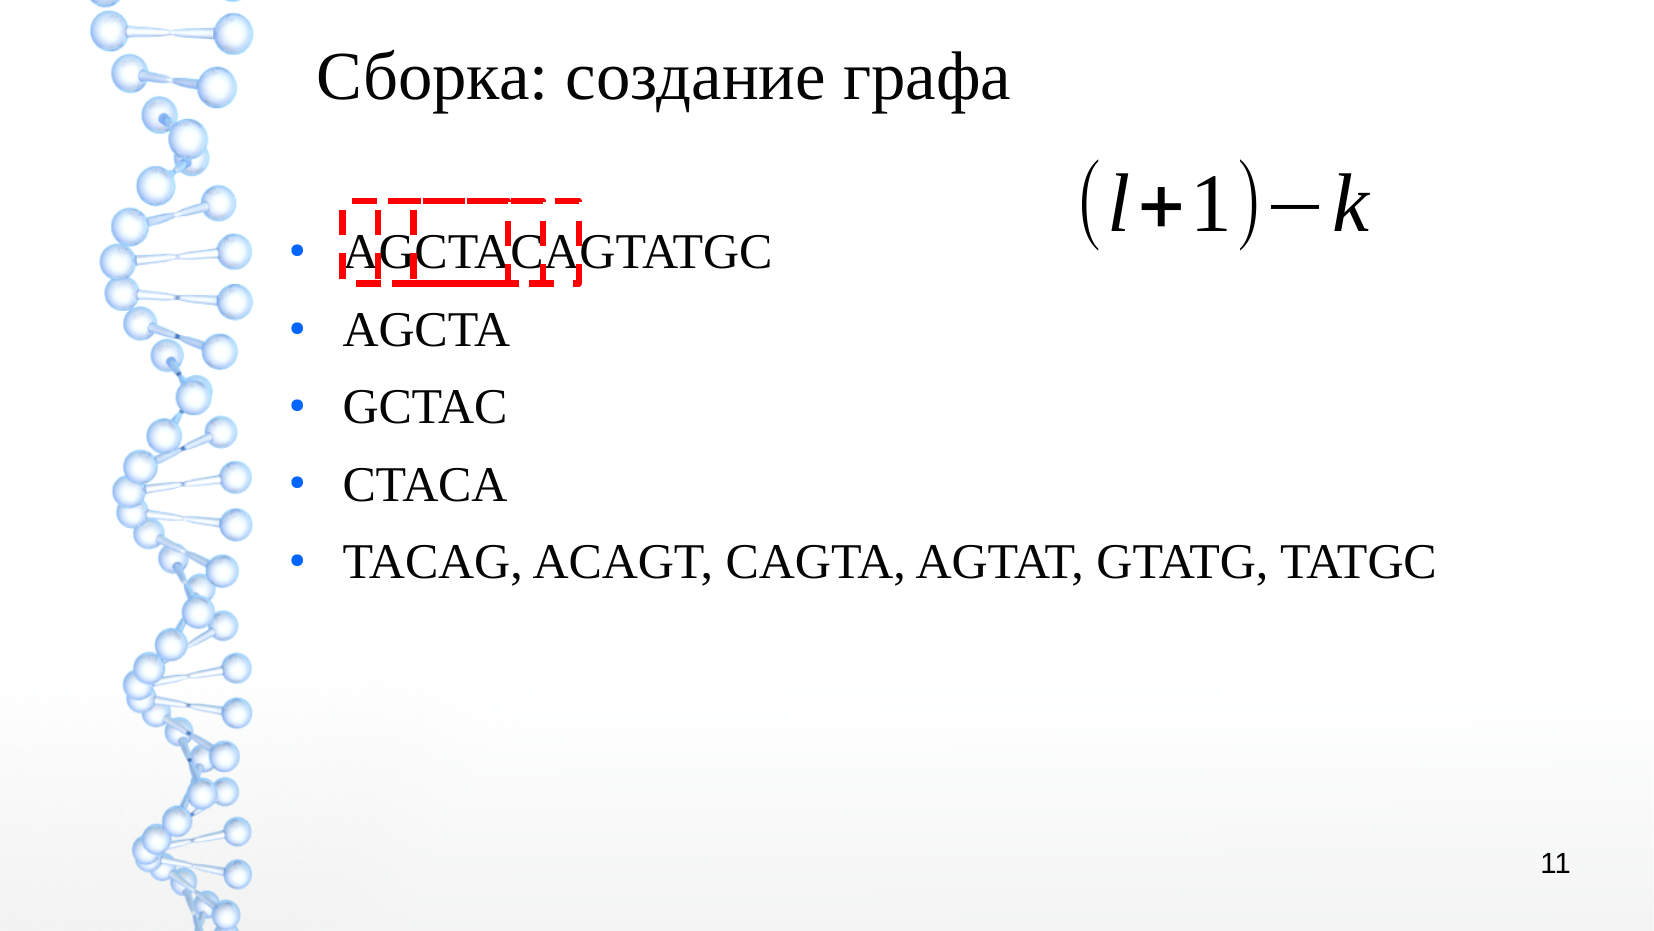

# Сборка: создание графа
AGCTACAGTATGC
AGCTA
GCTAC
CTACA
TACAG, ACAGT, CAGTA, AGTAT, GTATG, TATGC
11